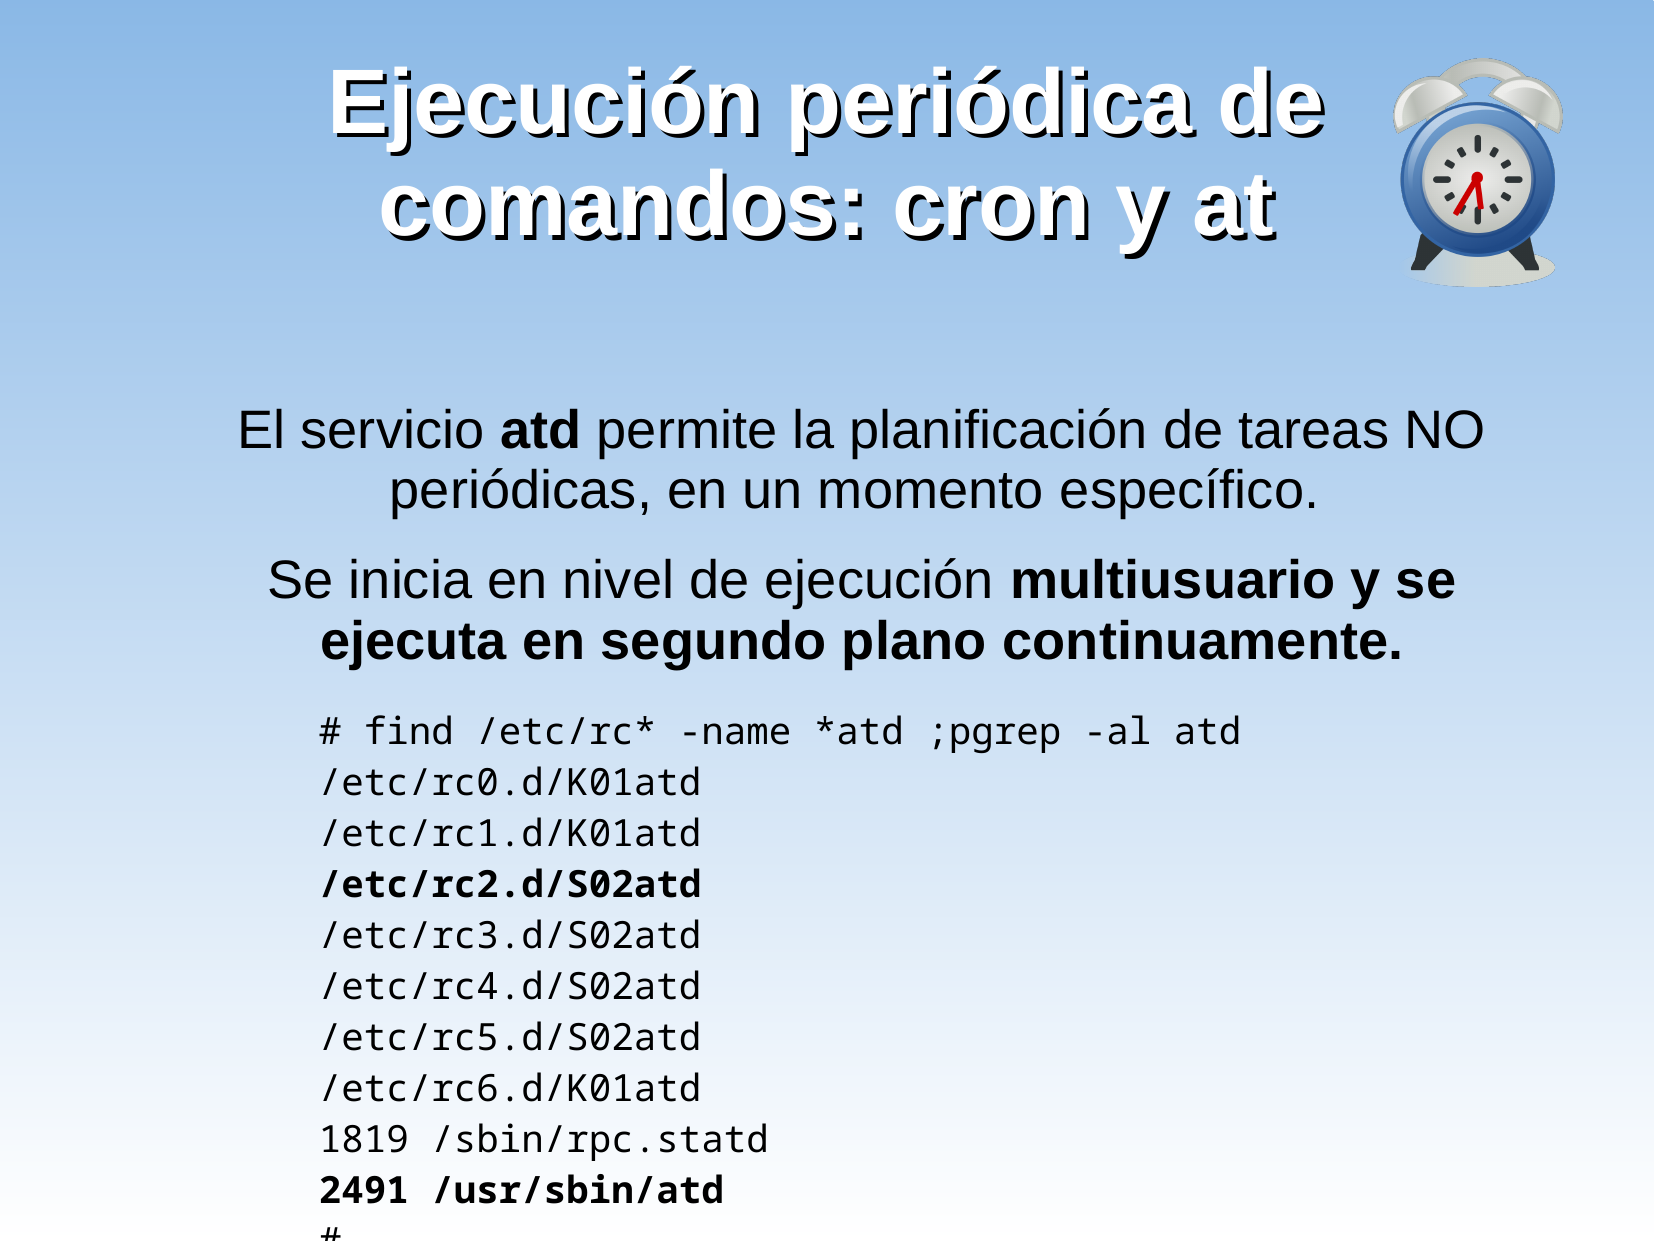

# Ejecución periódica de comandos: cron y at
El servicio atd permite la planificación de tareas NO periódicas, en un momento específico.
Se inicia en nivel de ejecución multiusuario y se ejecuta en segundo plano continuamente.
# find /etc/rc* -name *atd ;pgrep -al atd
/etc/rc0.d/K01atd
/etc/rc1.d/K01atd
/etc/rc2.d/S02atd
/etc/rc3.d/S02atd
/etc/rc4.d/S02atd
/etc/rc5.d/S02atd
/etc/rc6.d/K01atd
1819 /sbin/rpc.statd
2491 /usr/sbin/atd
#